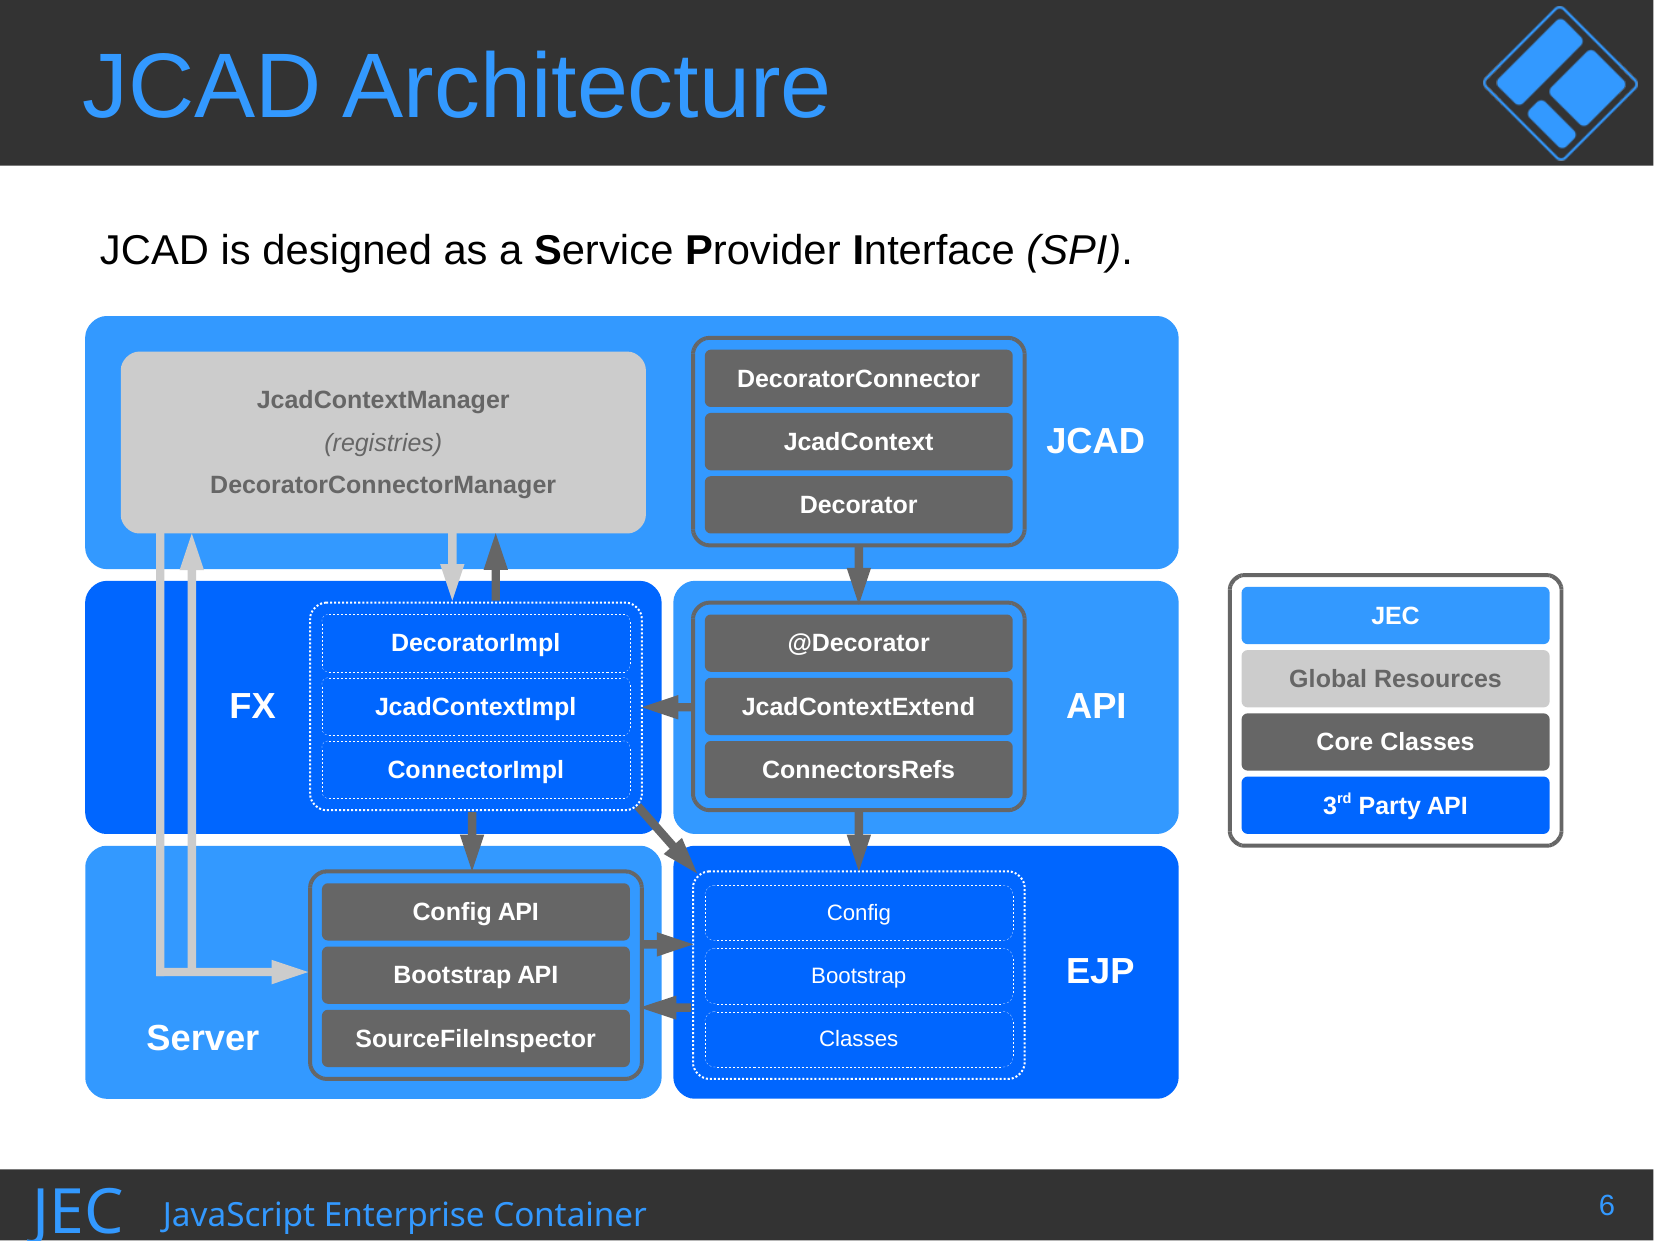

# JCAD Architecture
JCAD is designed as a Service Provider Interface (SPI).
JEC
6
JavaScript Enterprise Container